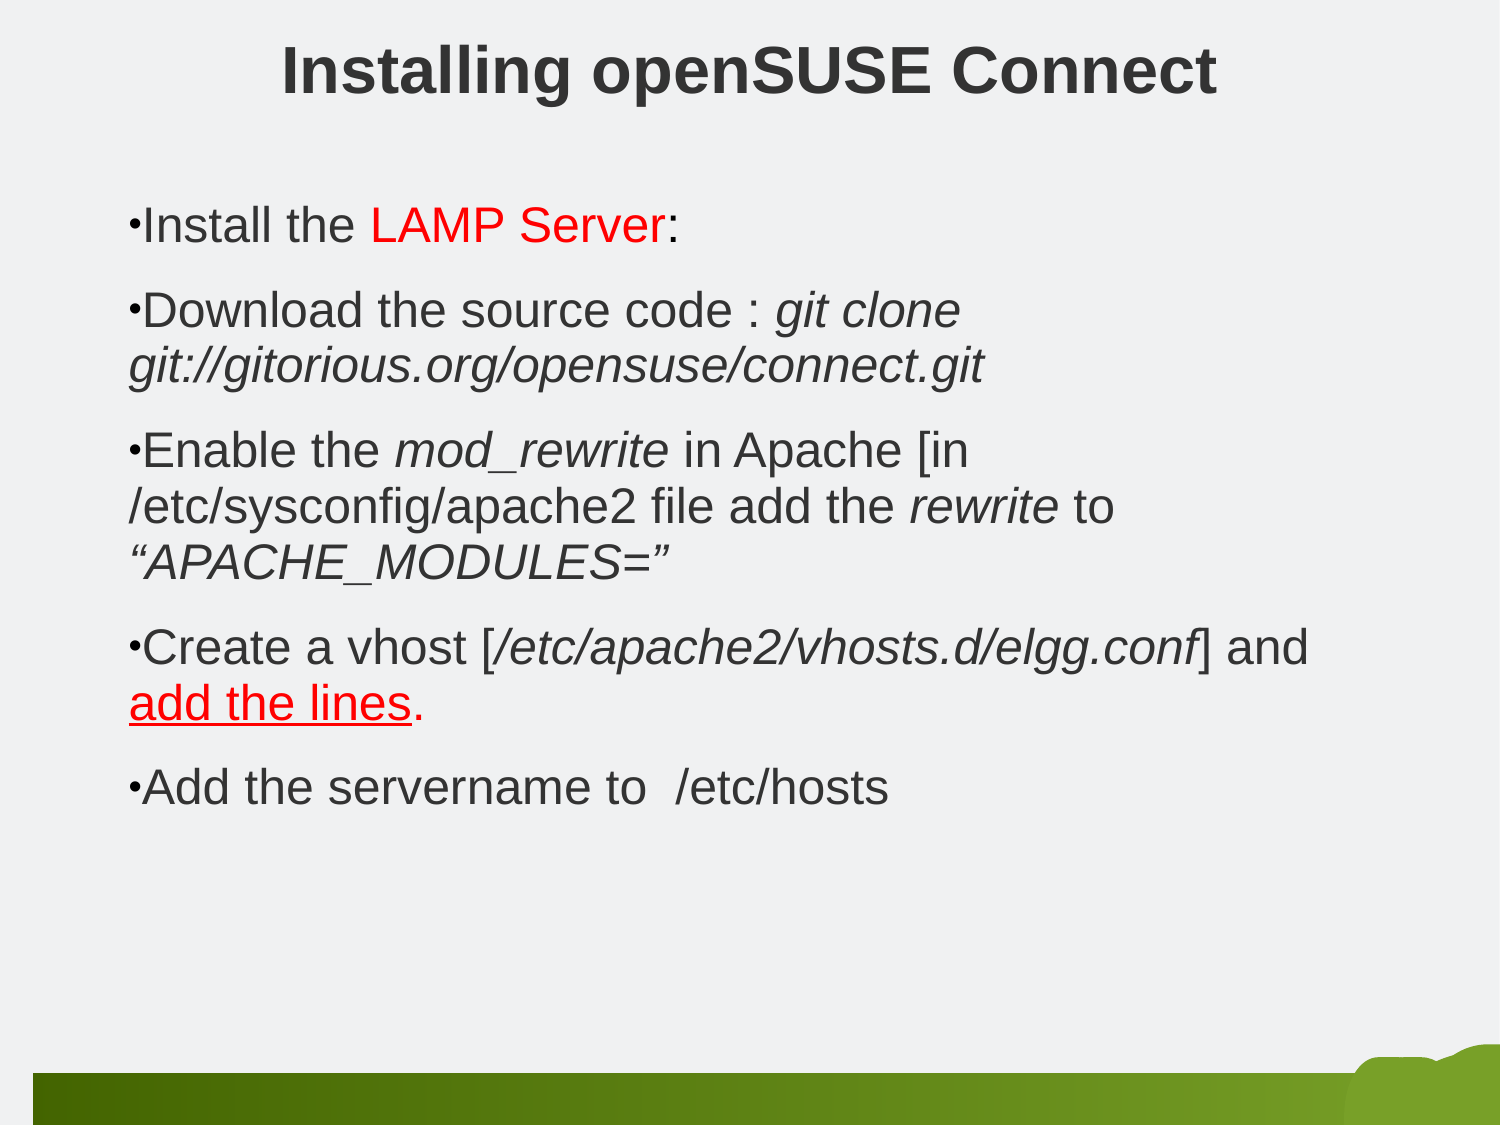

# Installing openSUSE Connect
Install the LAMP Server:
Download the source code : git clone git://gitorious.org/opensuse/connect.git
Enable the mod_rewrite in Apache [in /etc/sysconfig/apache2 file add the rewrite to “APACHE_MODULES=”
Create a vhost [/etc/apache2/vhosts.d/elgg.conf] and add the lines.
Add the servername to /etc/hosts